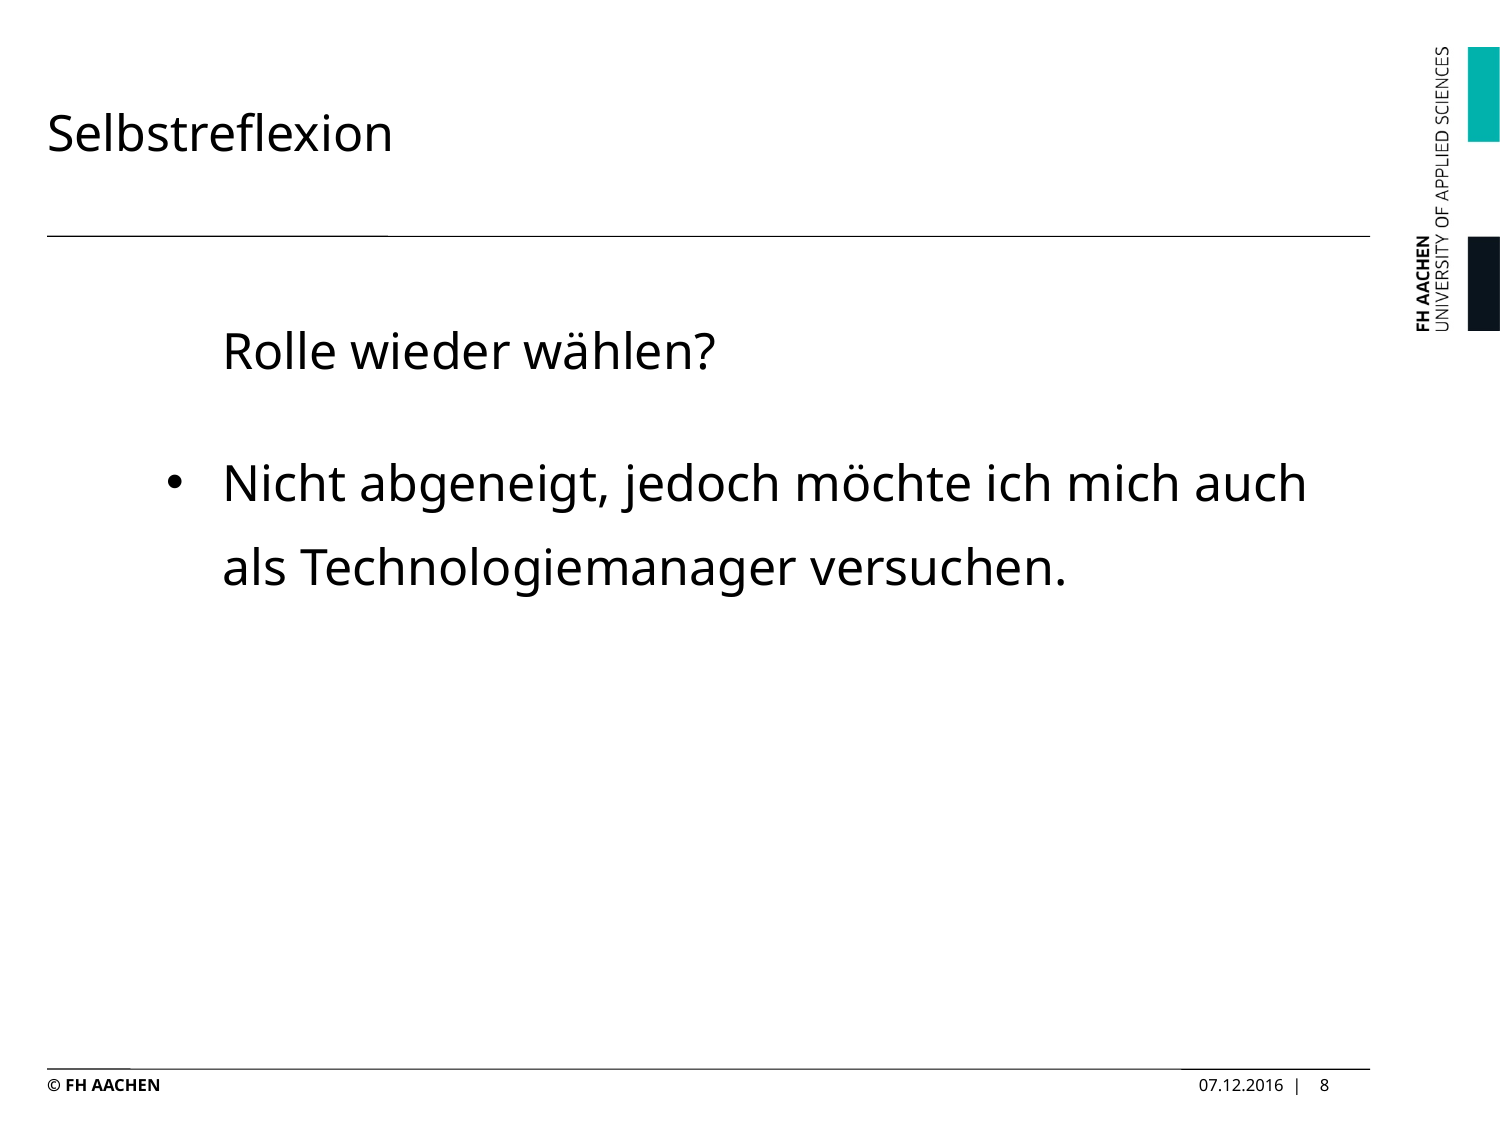

# Selbstreflexion
Rolle wieder wählen?
Nicht abgeneigt, jedoch möchte ich mich auch
als Technologiemanager versuchen.
© FH AACHEN
07.12.2016 |